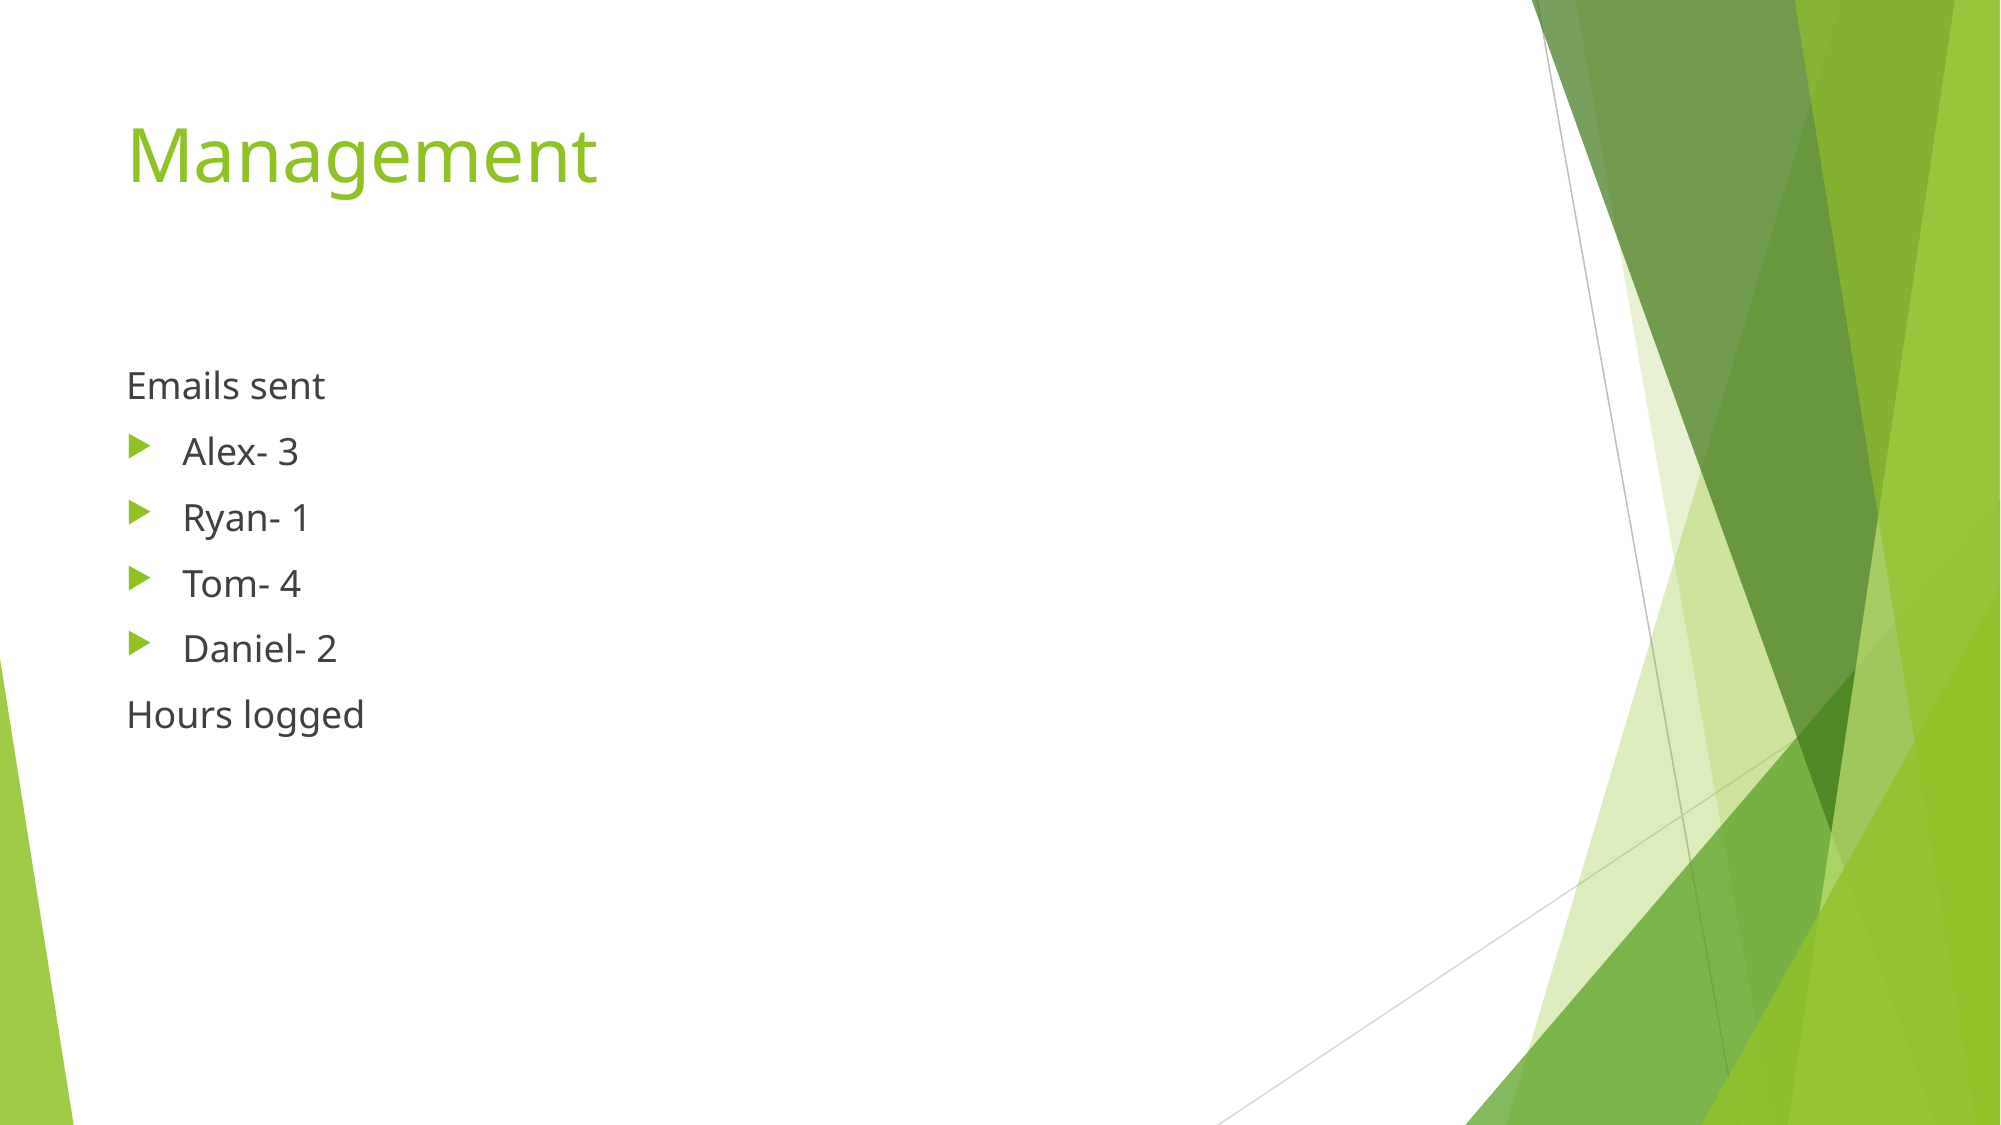

# Management
Emails sent
Alex- 3
Ryan- 1
Tom- 4
Daniel- 2
Hours logged